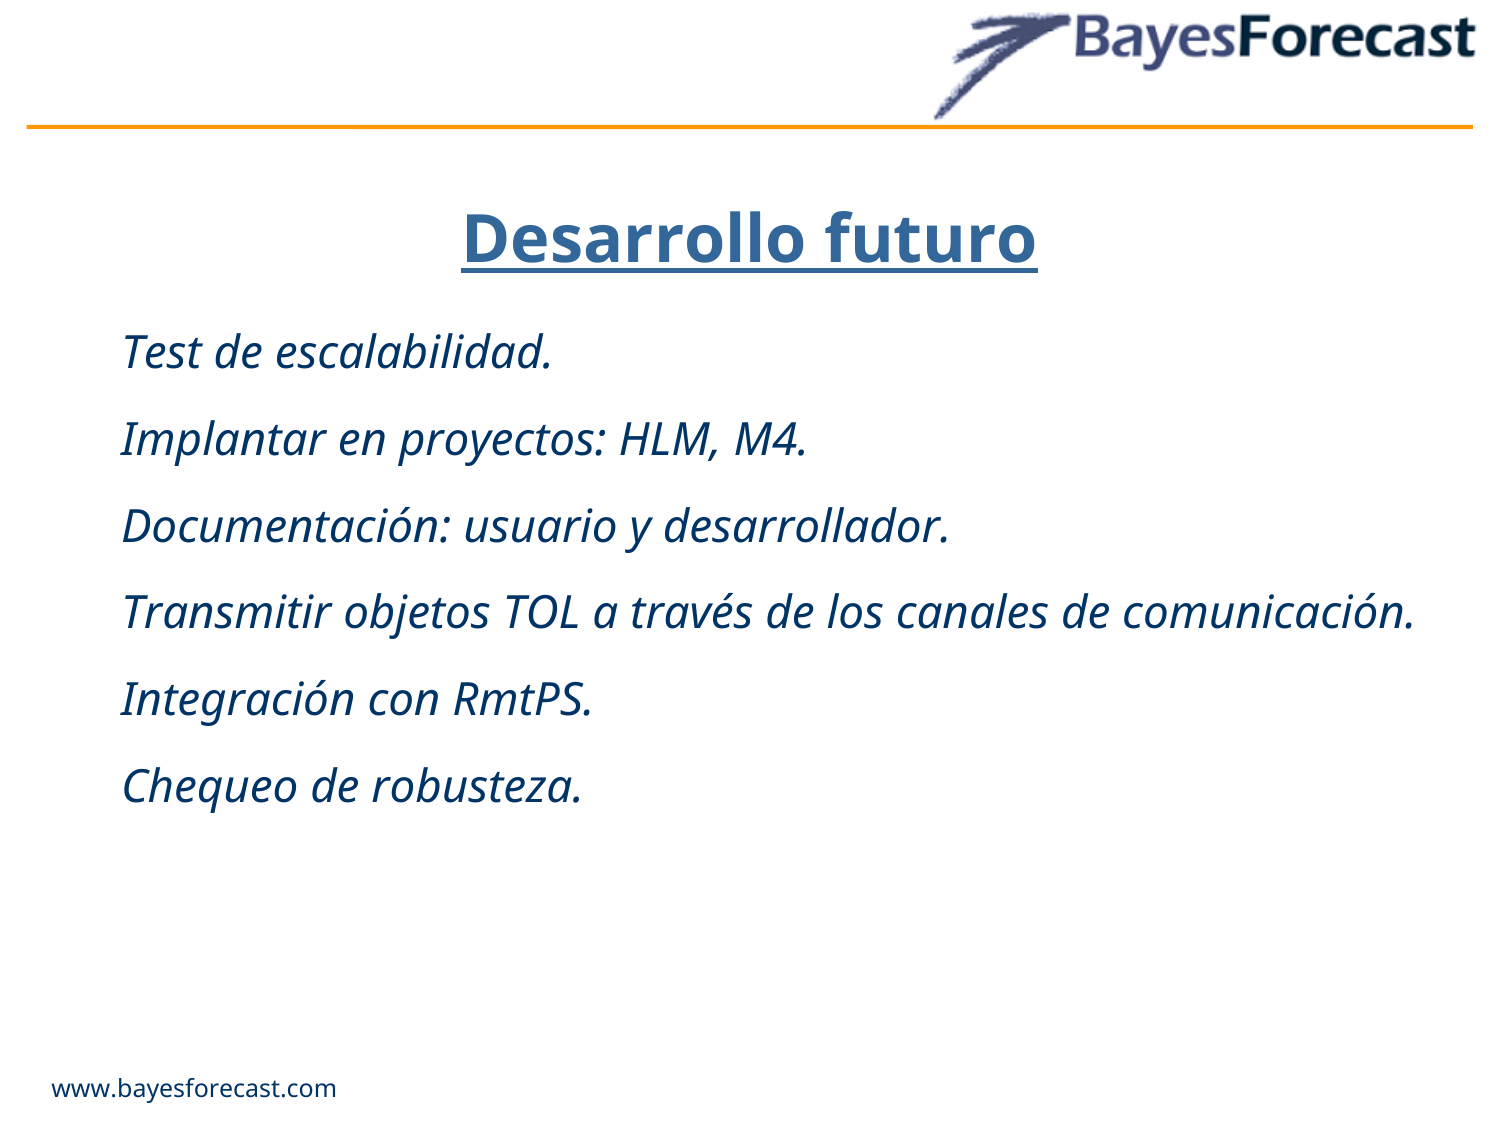

Desarrollo futuro
Test de escalabilidad.
Implantar en proyectos: HLM, M4.
Documentación: usuario y desarrollador.
Transmitir objetos TOL a través de los canales de comunicación.
Integración con RmtPS.
Chequeo de robusteza.